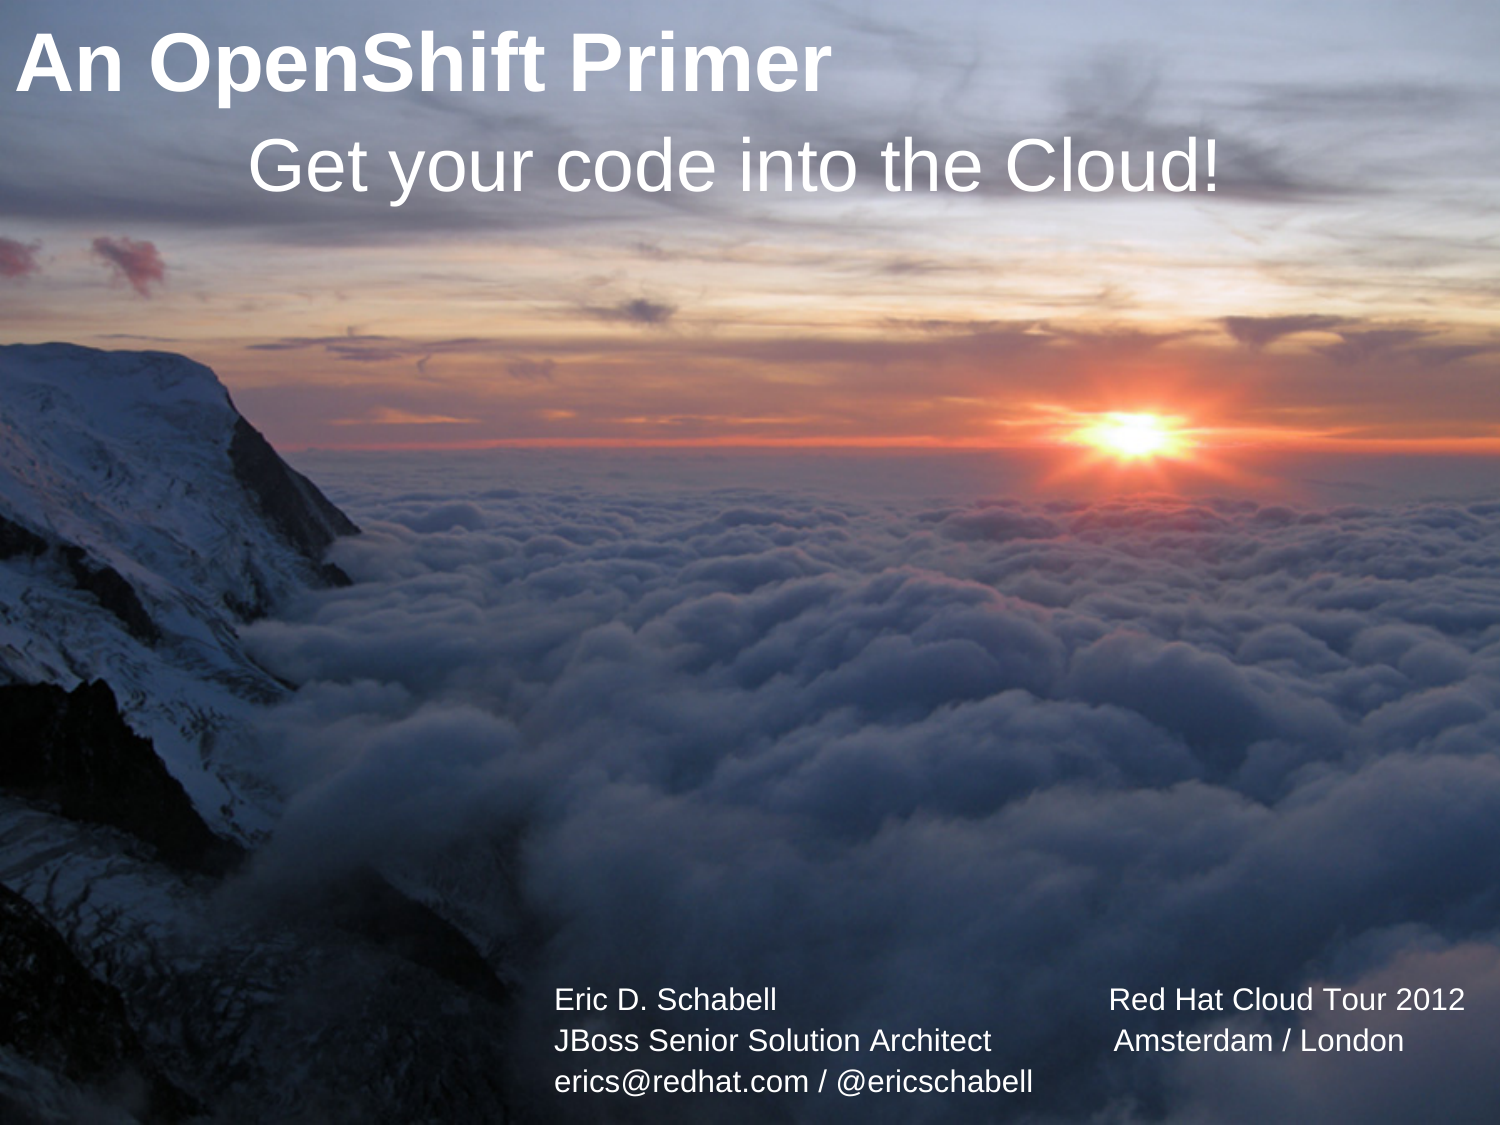

# An OpenShift Primer Get your code into the Cloud!
Eric D. Schabell Red Hat Cloud Tour 2012
JBoss Senior Solution Architect Amsterdam / London
erics@redhat.com / @ericschabell